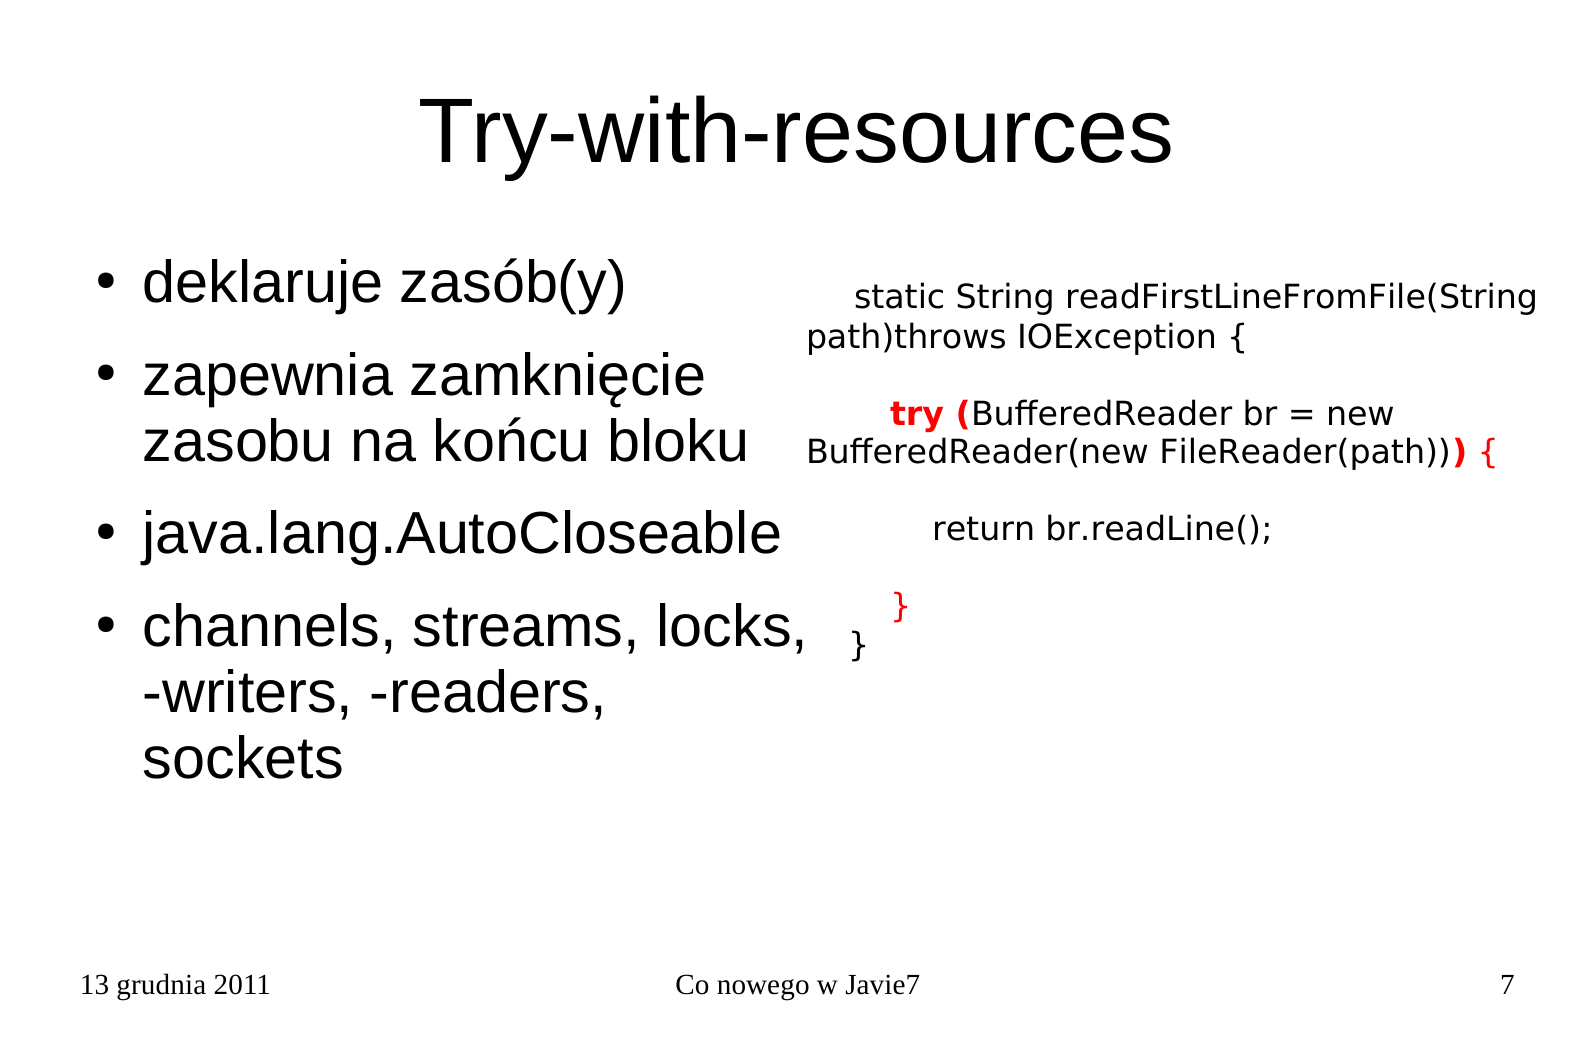

# Try-with-resources
deklaruje zasób(y)
zapewnia zamknięcie zasobu na końcu bloku
java.lang.AutoCloseable
channels, streams, locks, -writers, -readers, sockets
 static String readFirstLineFromFile(String path)throws IOException {
 try (BufferedReader br = new BufferedReader(new FileReader(path))) {
 return br.readLine();
 }
 }
13 grudnia 2011
Co nowego w Javie7
7